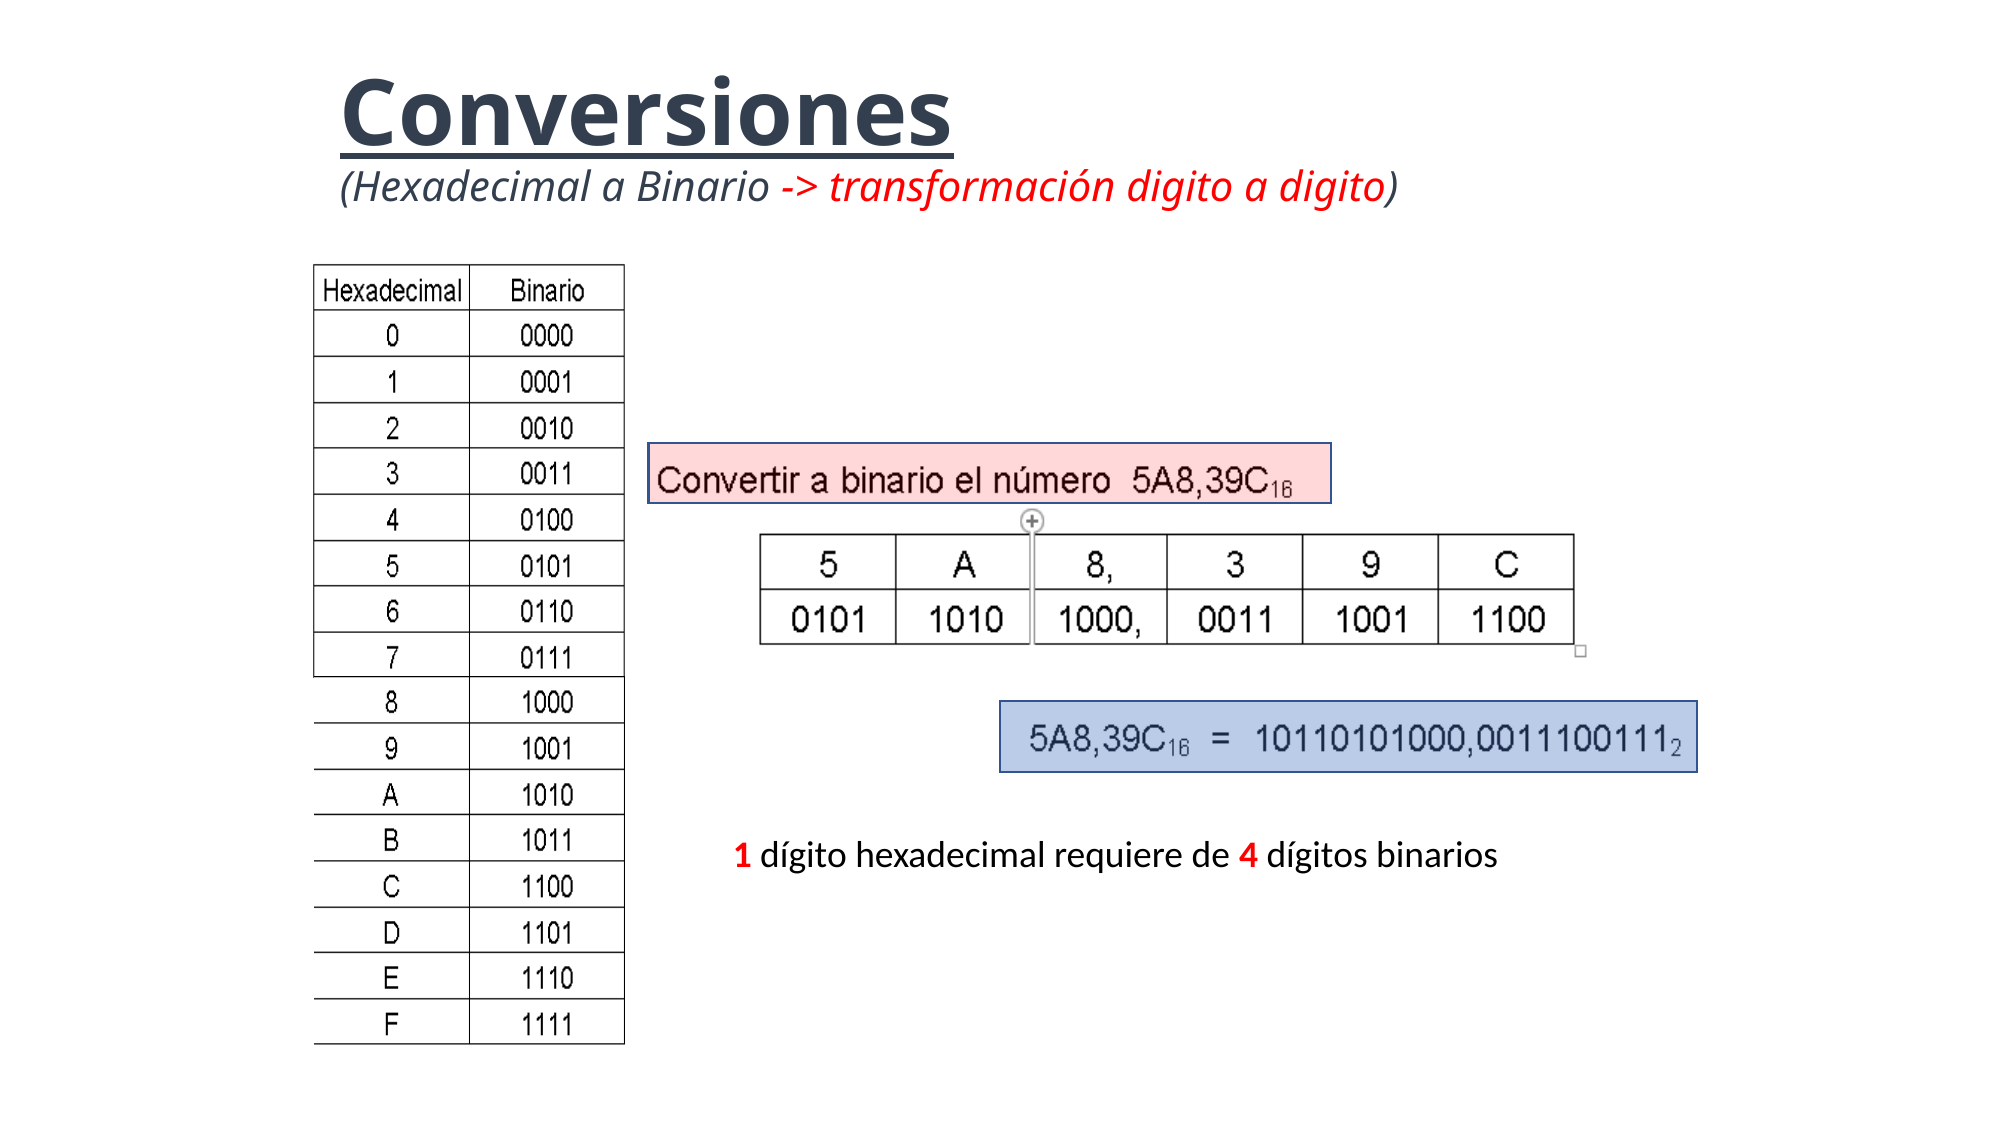

# Conversiones (Hexadecimal a Binario -> transformación digito a digito)
1 dígito hexadecimal requiere de 4 dígitos binarios